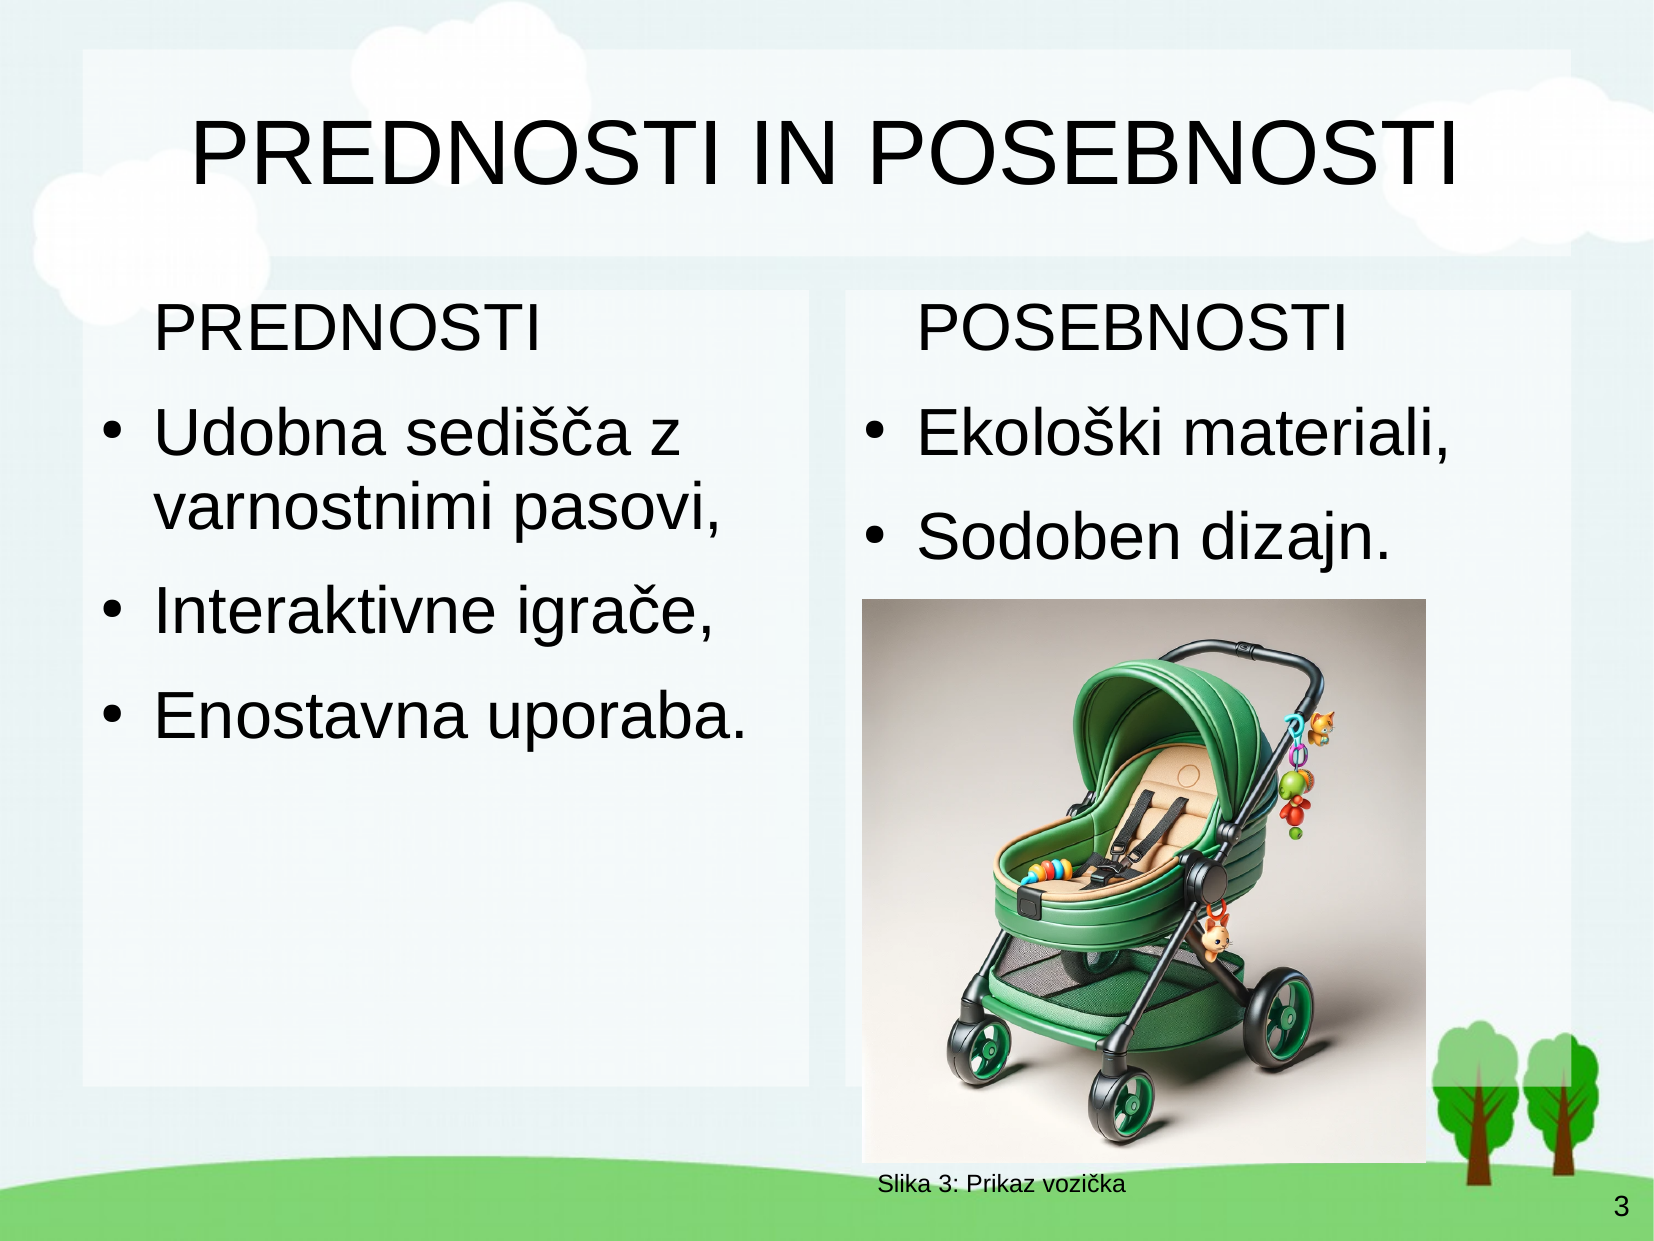

# PREDNOSTI IN POSEBNOSTI
PREDNOSTI
Udobna sedišča z varnostnimi pasovi,
Interaktivne igrače,
Enostavna uporaba.
POSEBNOSTI
Ekološki materiali,
Sodoben dizajn.
Slika 3: Prikaz vozička
3